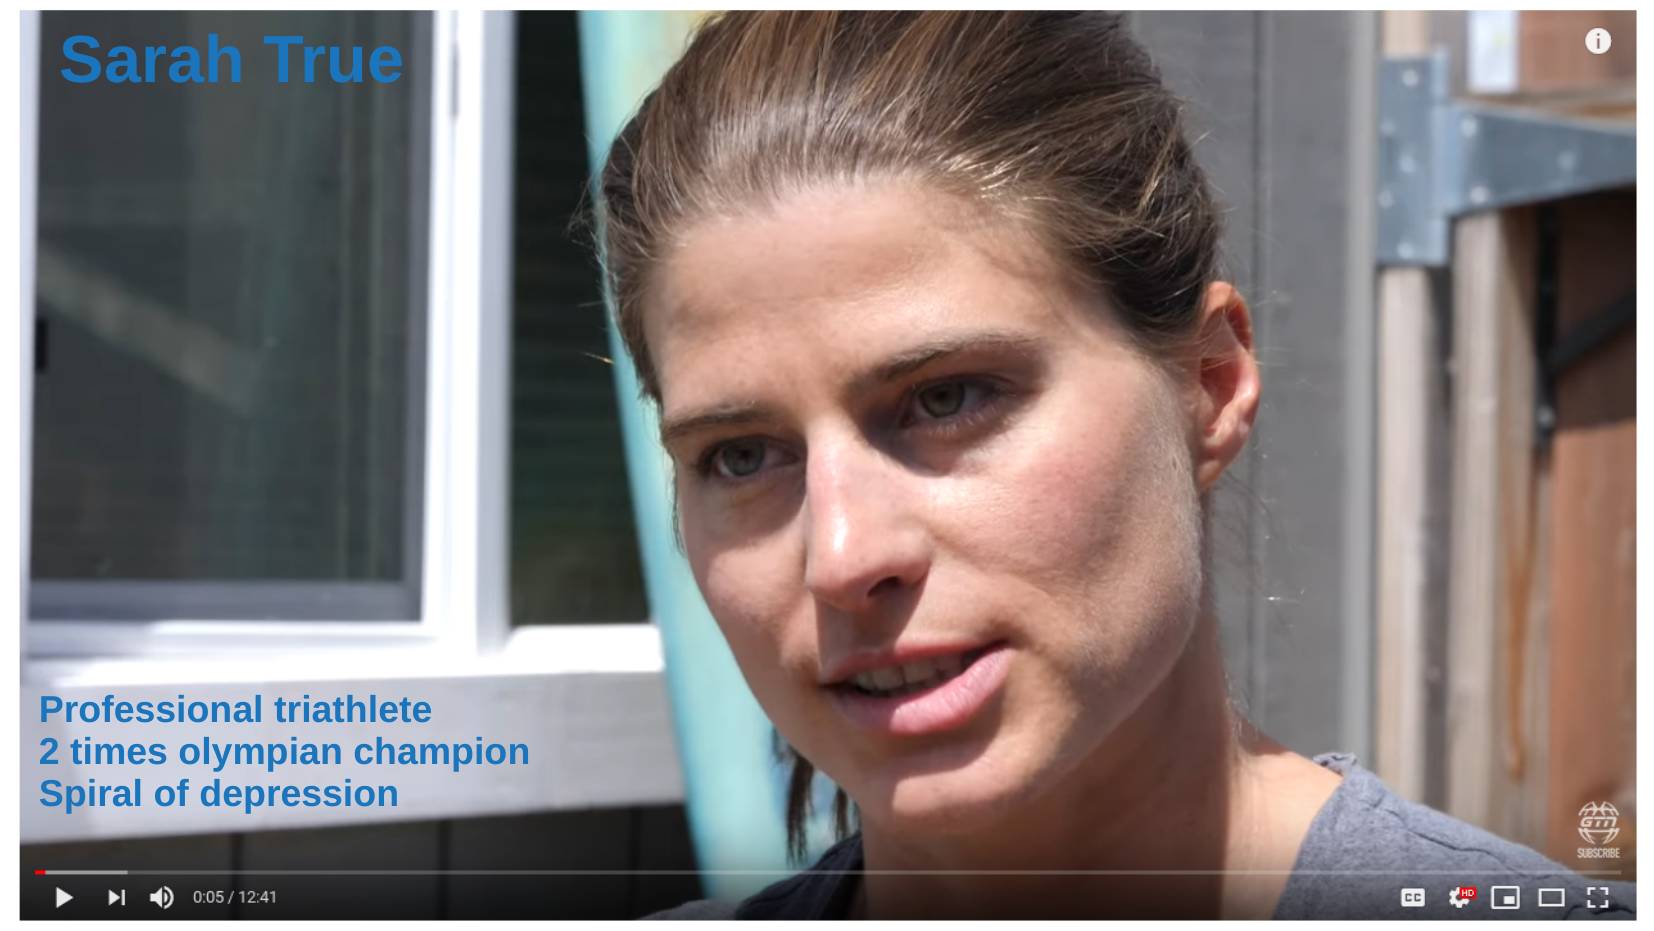

Sarah True
Professional triathlete
2 times olympian champion
Spiral of depression